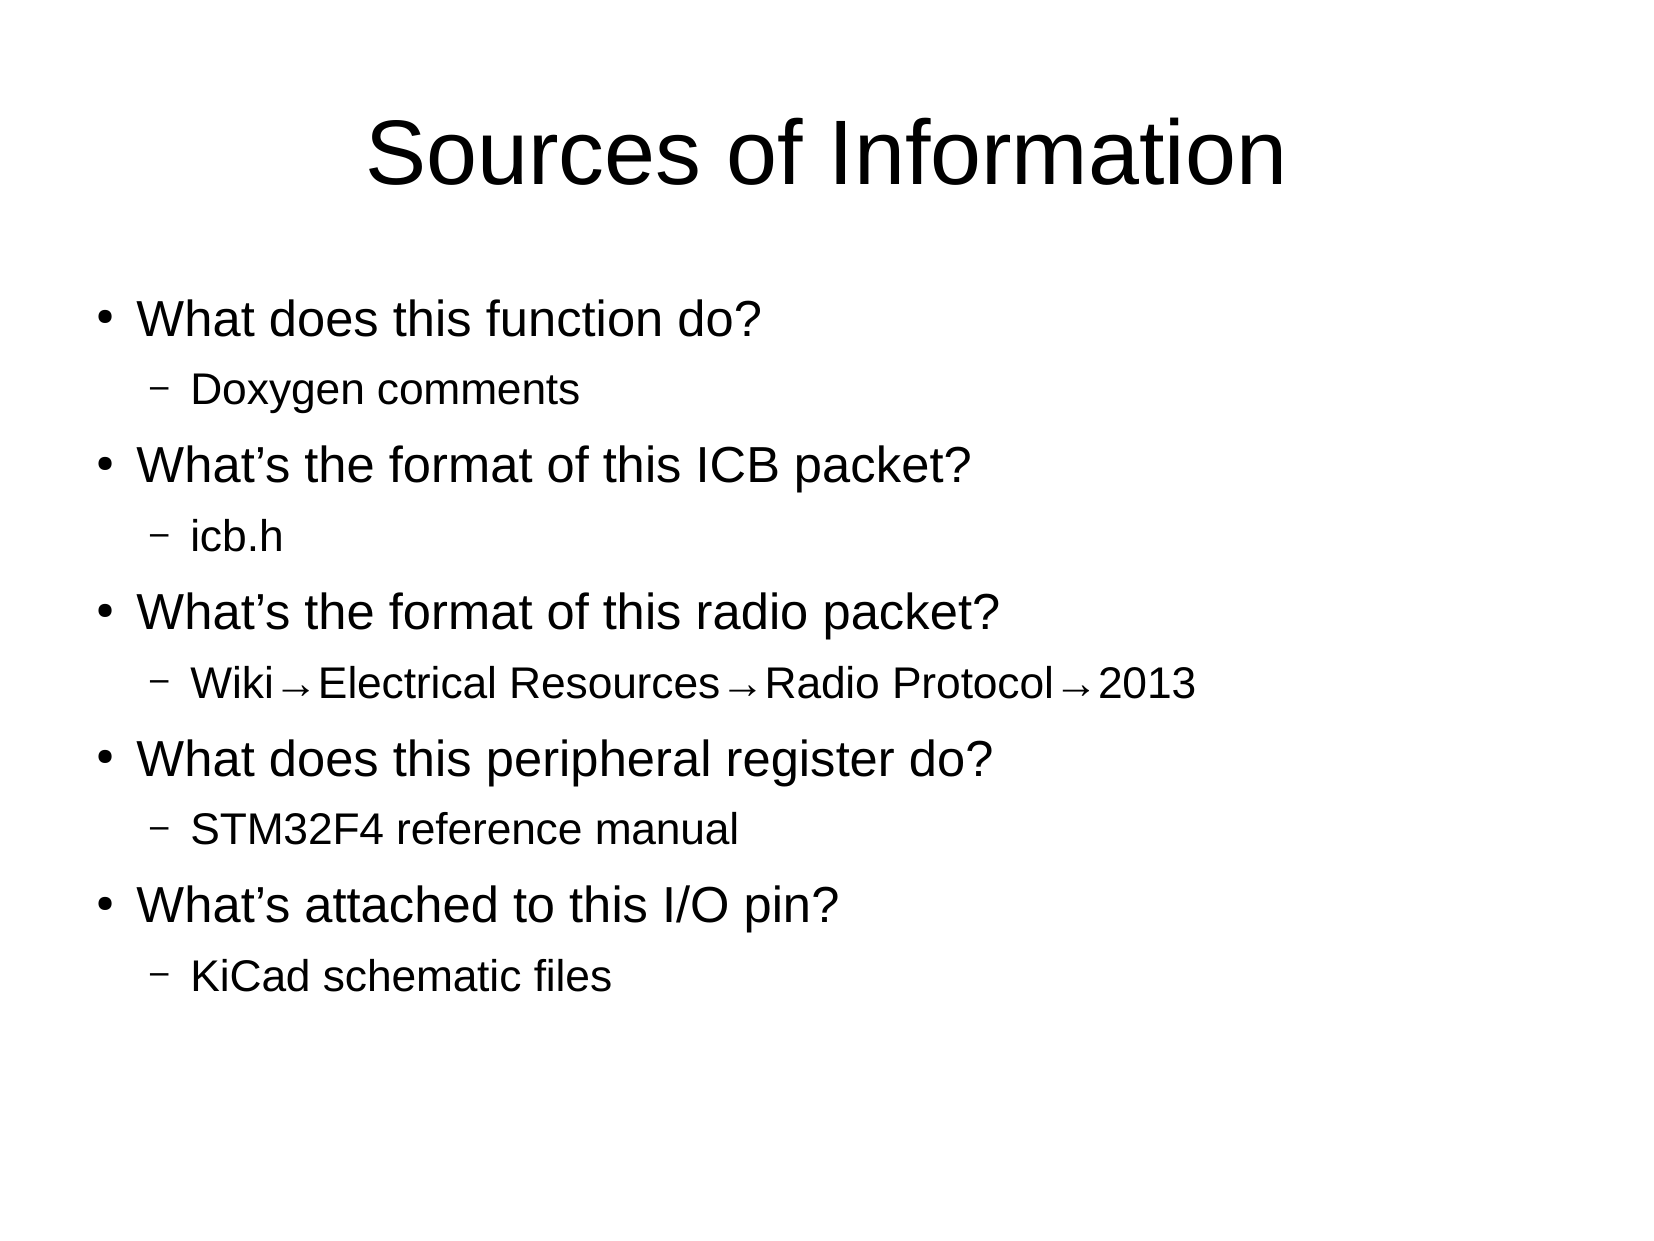

# Sources of Information
What does this function do?
Doxygen comments
What’s the format of this ICB packet?
icb.h
What’s the format of this radio packet?
Wiki→Electrical Resources→Radio Protocol→2013
What does this peripheral register do?
STM32F4 reference manual
What’s attached to this I/O pin?
KiCad schematic files